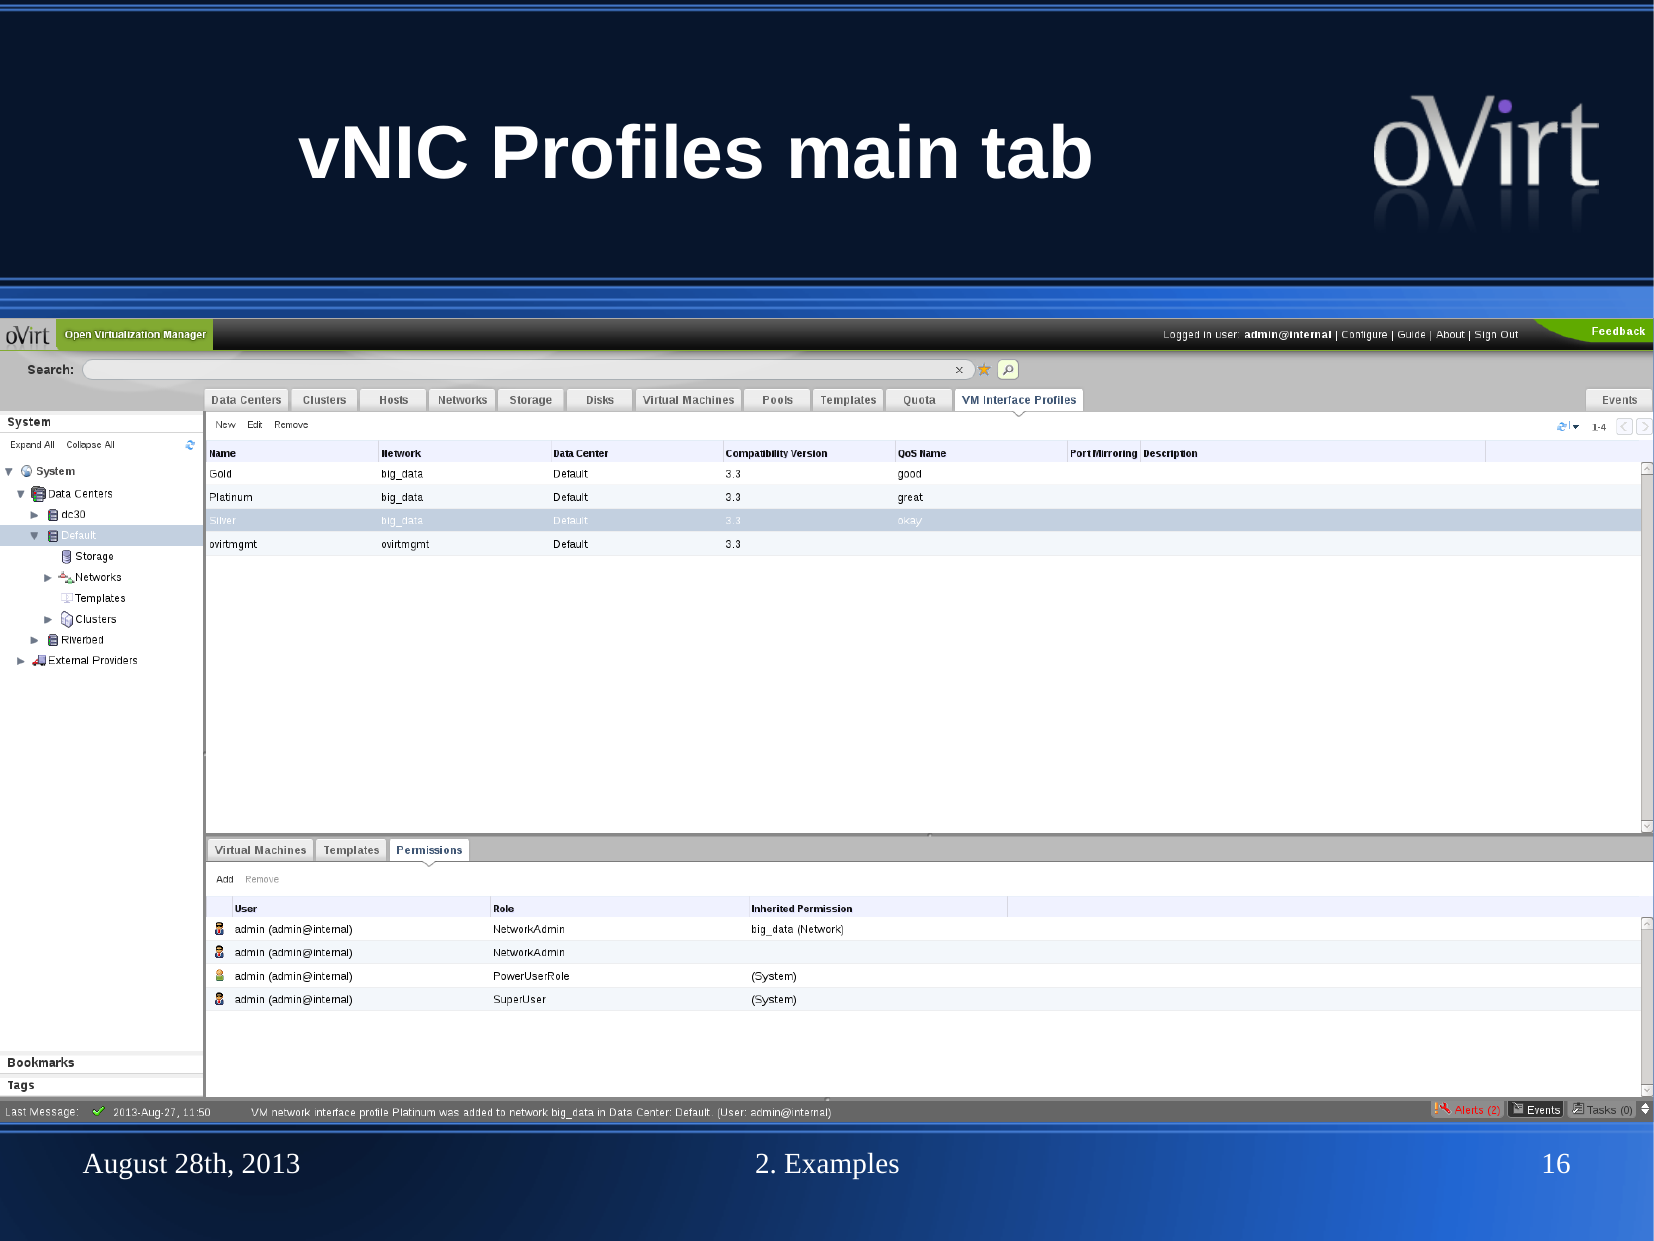

# vNIC Profiles main tab
August 28th, 2013
2. Examples
16